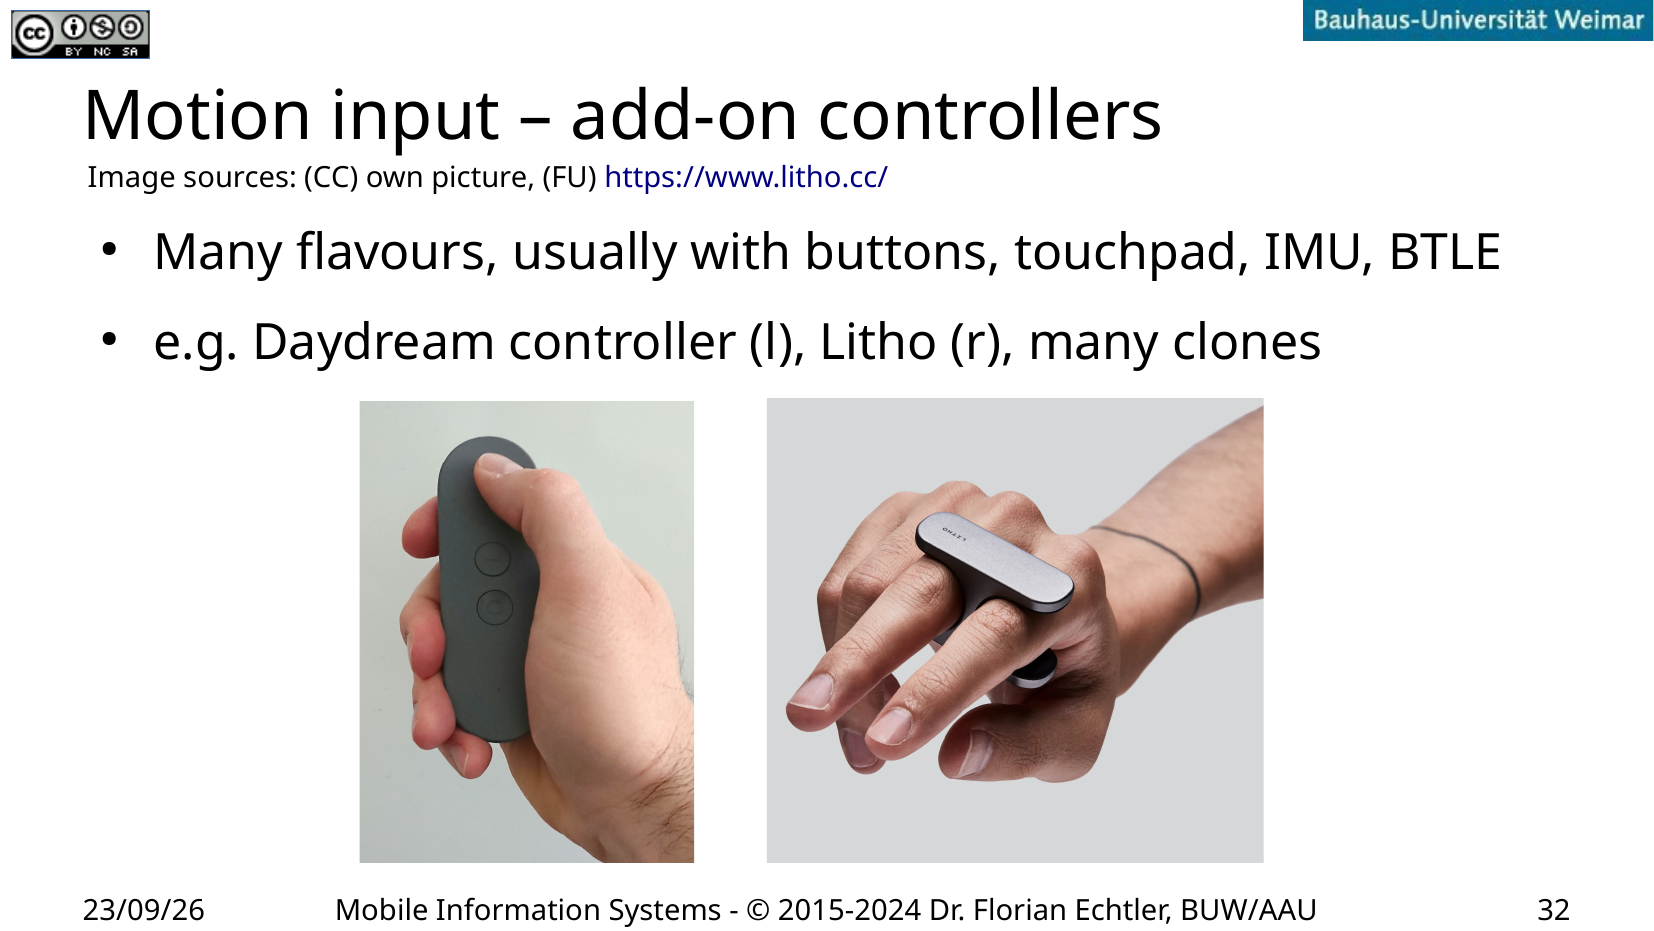

# Motion input – add-on controllers
Image sources: (CC) own picture, (FU) https://www.litho.cc/
Many flavours, usually with buttons, touchpad, IMU, BTLE
e.g. Daydream controller (l), Litho (r), many clones
Mobile Information Systems - © 2015-2024 Dr. Florian Echtler, BUW/AAU
32